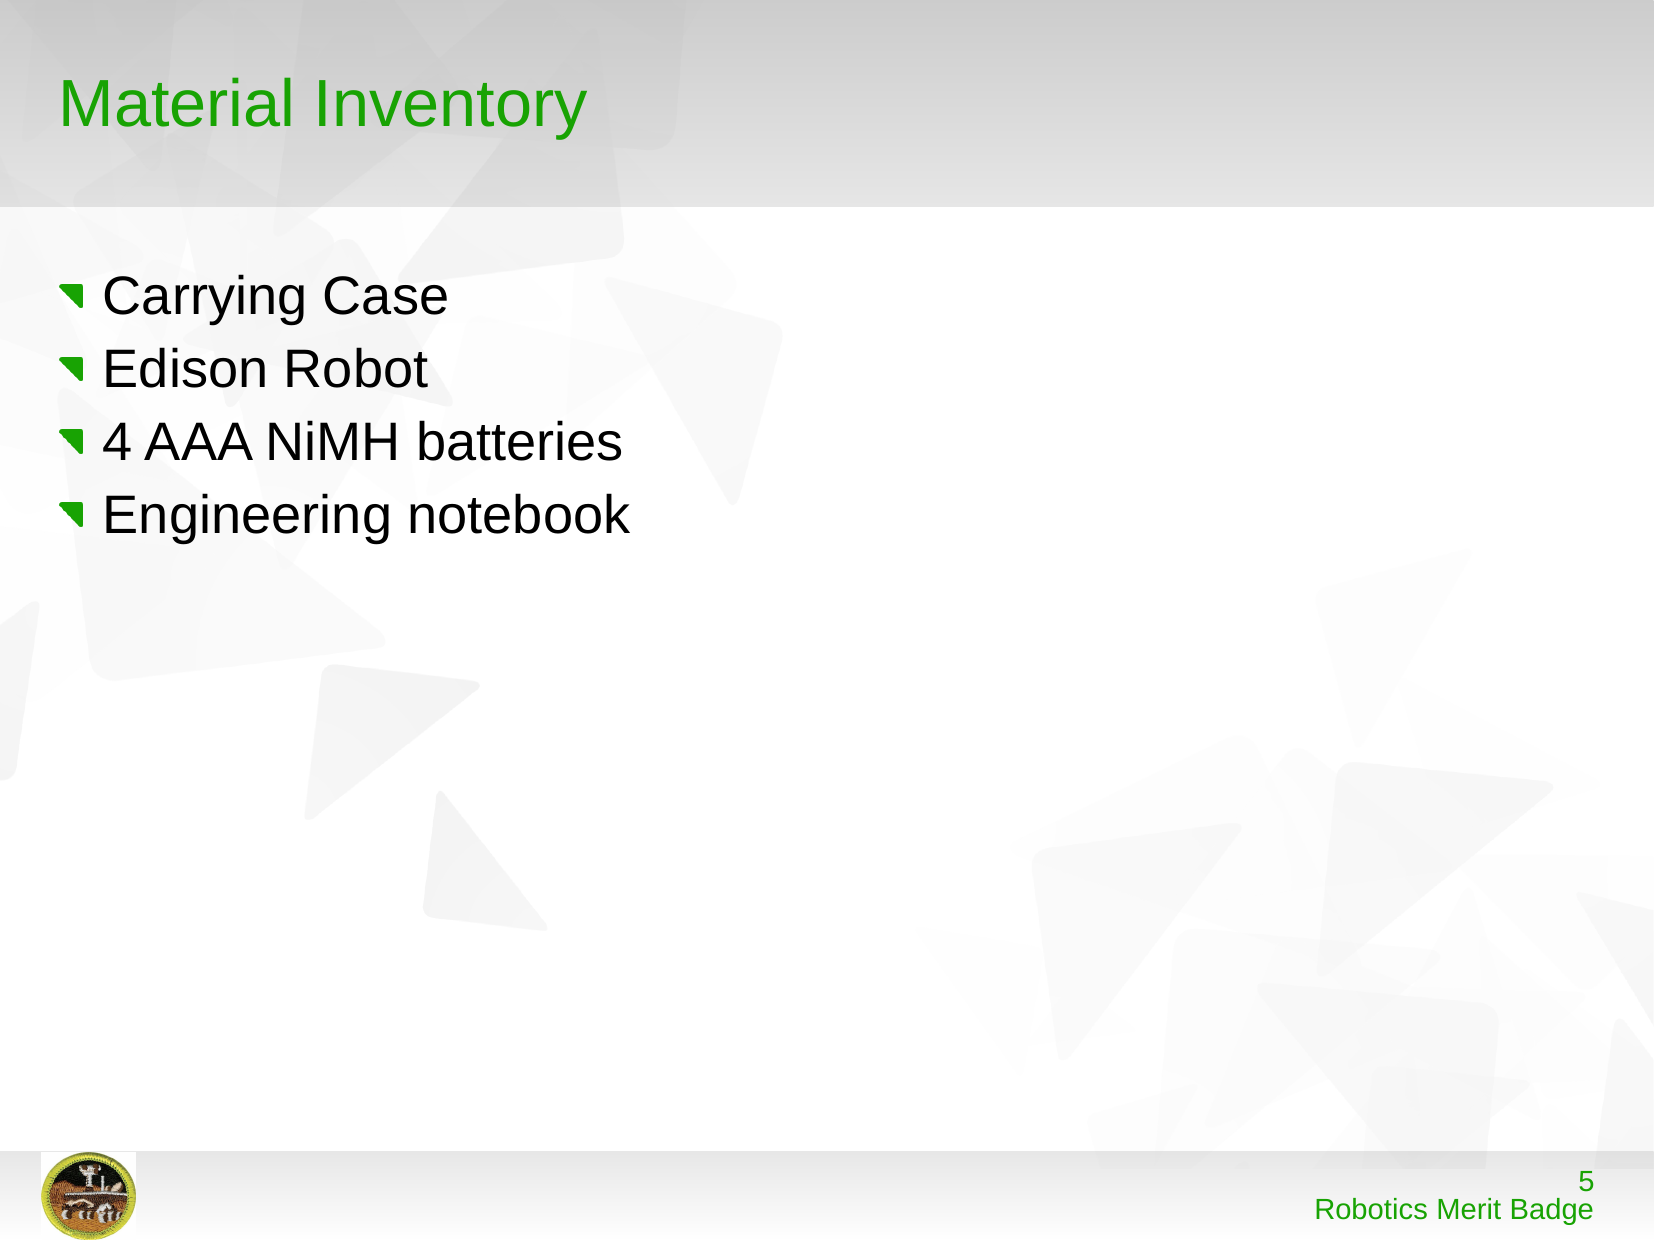

# Material Inventory
Carrying Case
Edison Robot
4 AAA NiMH batteries
Engineering notebook
5
Robotics Merit Badge